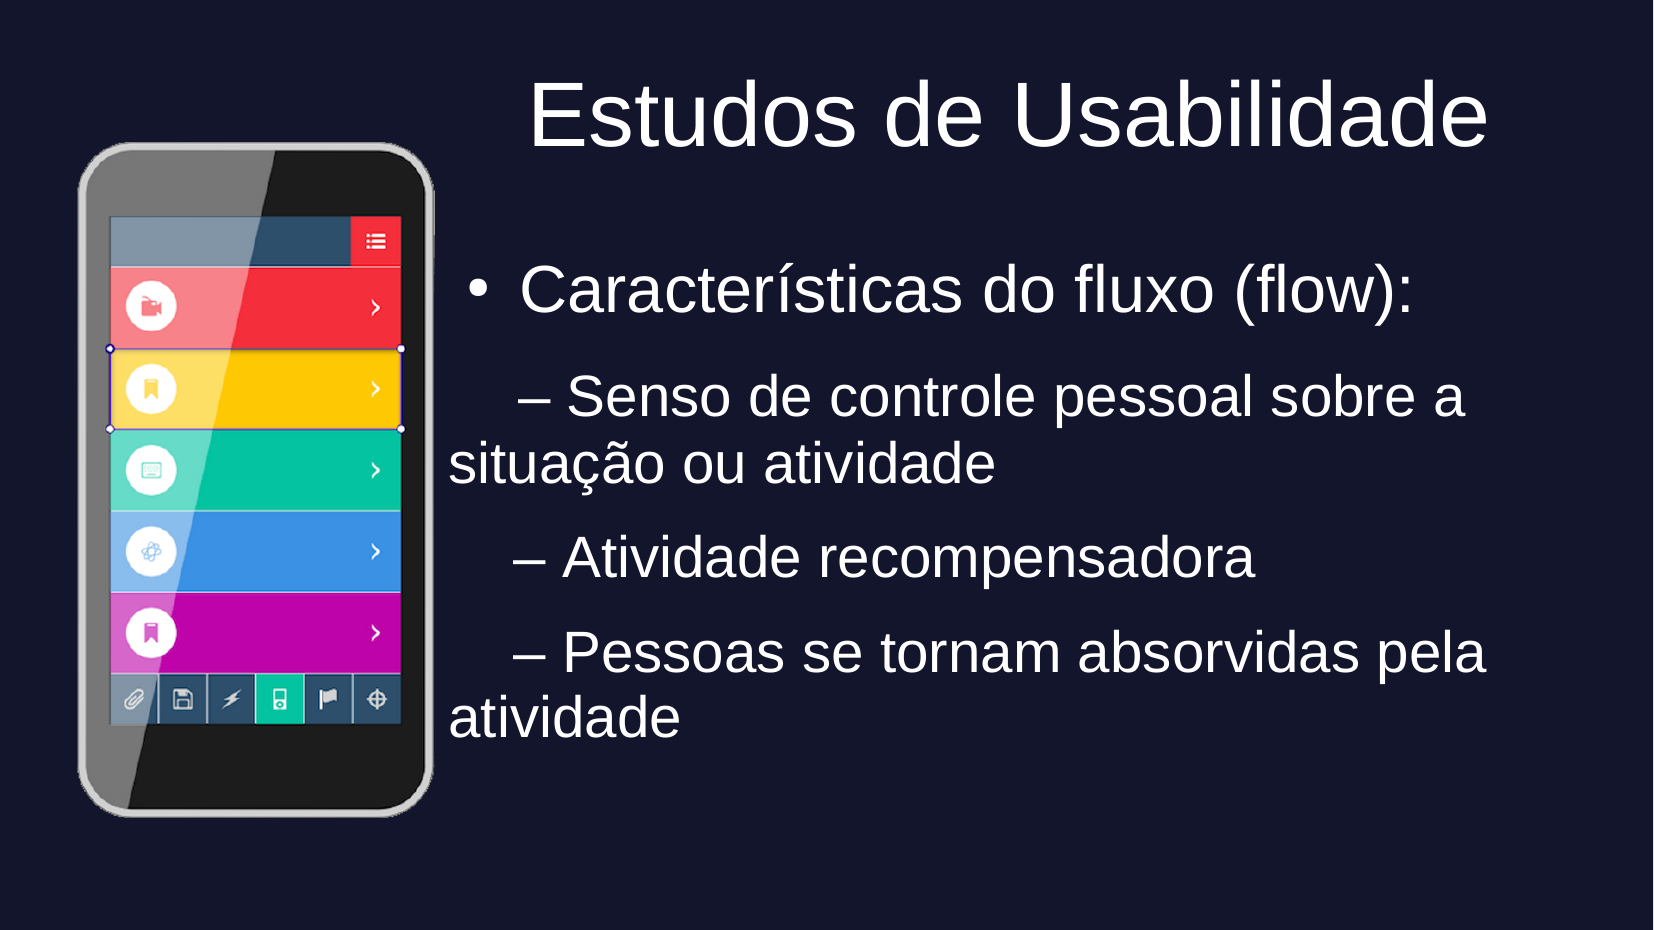

# Estudos de Usabilidade
Características do fluxo (flow):
 – Senso de controle pessoal sobre a situação ou atividade
 – Atividade recompensadora
 – Pessoas se tornam absorvidas pela atividade